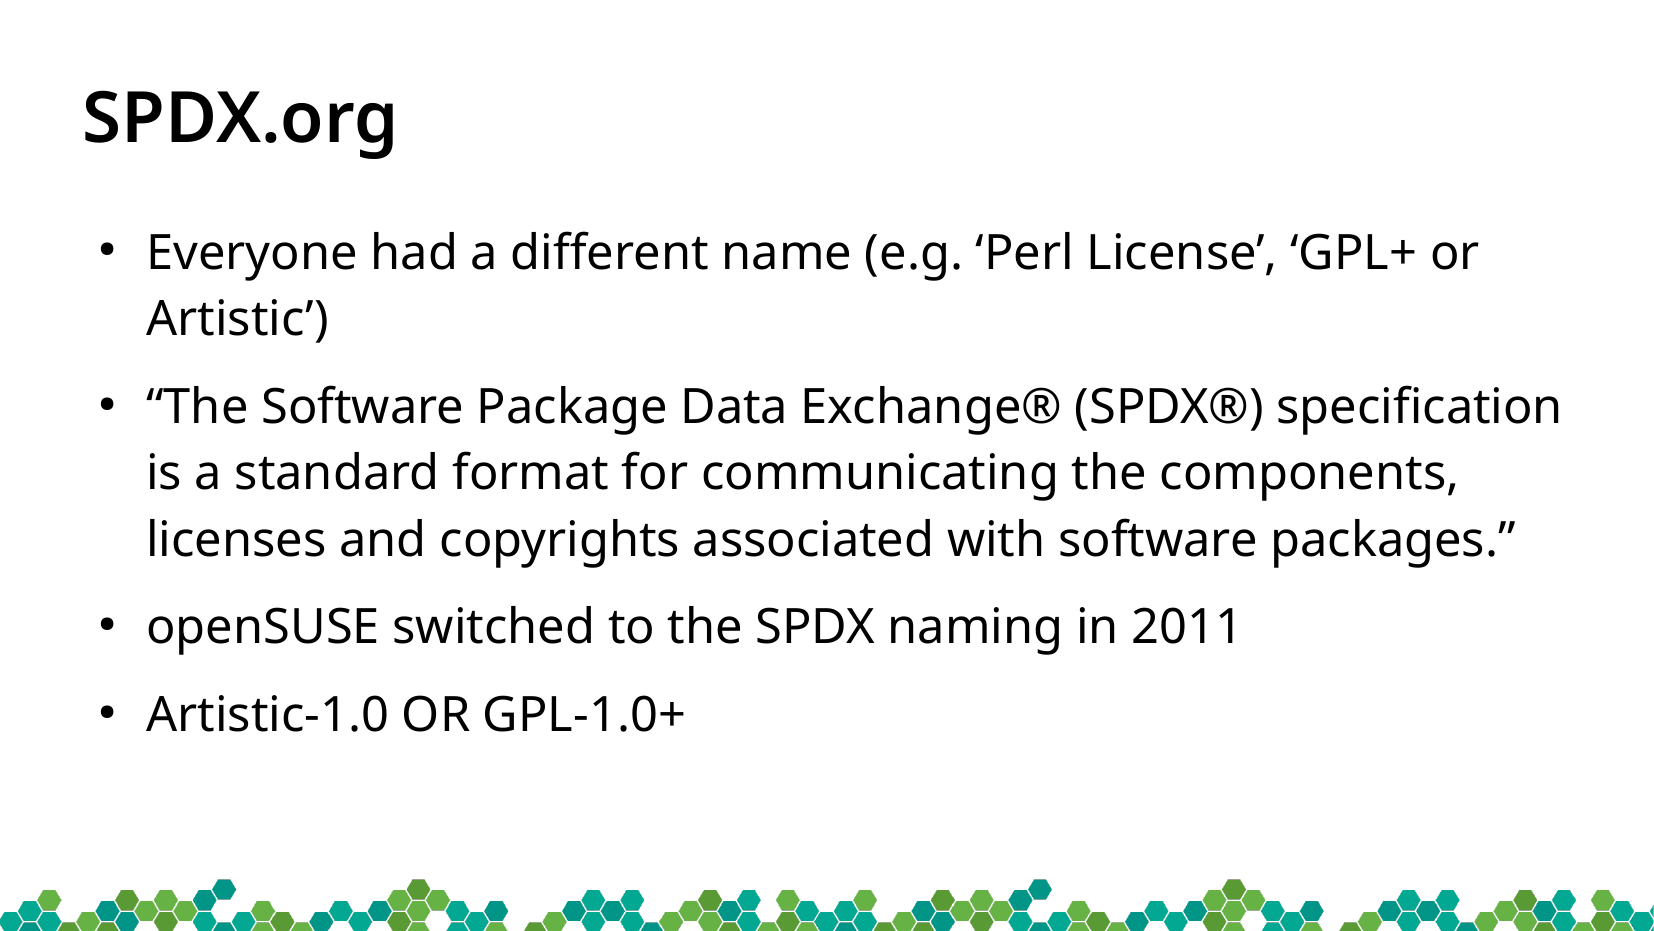

# SPDX.org
Everyone had a different name (e.g. ‘Perl License’, ‘GPL+ or Artistic’)
“The Software Package Data Exchange® (SPDX®) specification is a standard format for communicating the components, licenses and copyrights associated with software packages.”
openSUSE switched to the SPDX naming in 2011
Artistic-1.0 OR GPL-1.0+